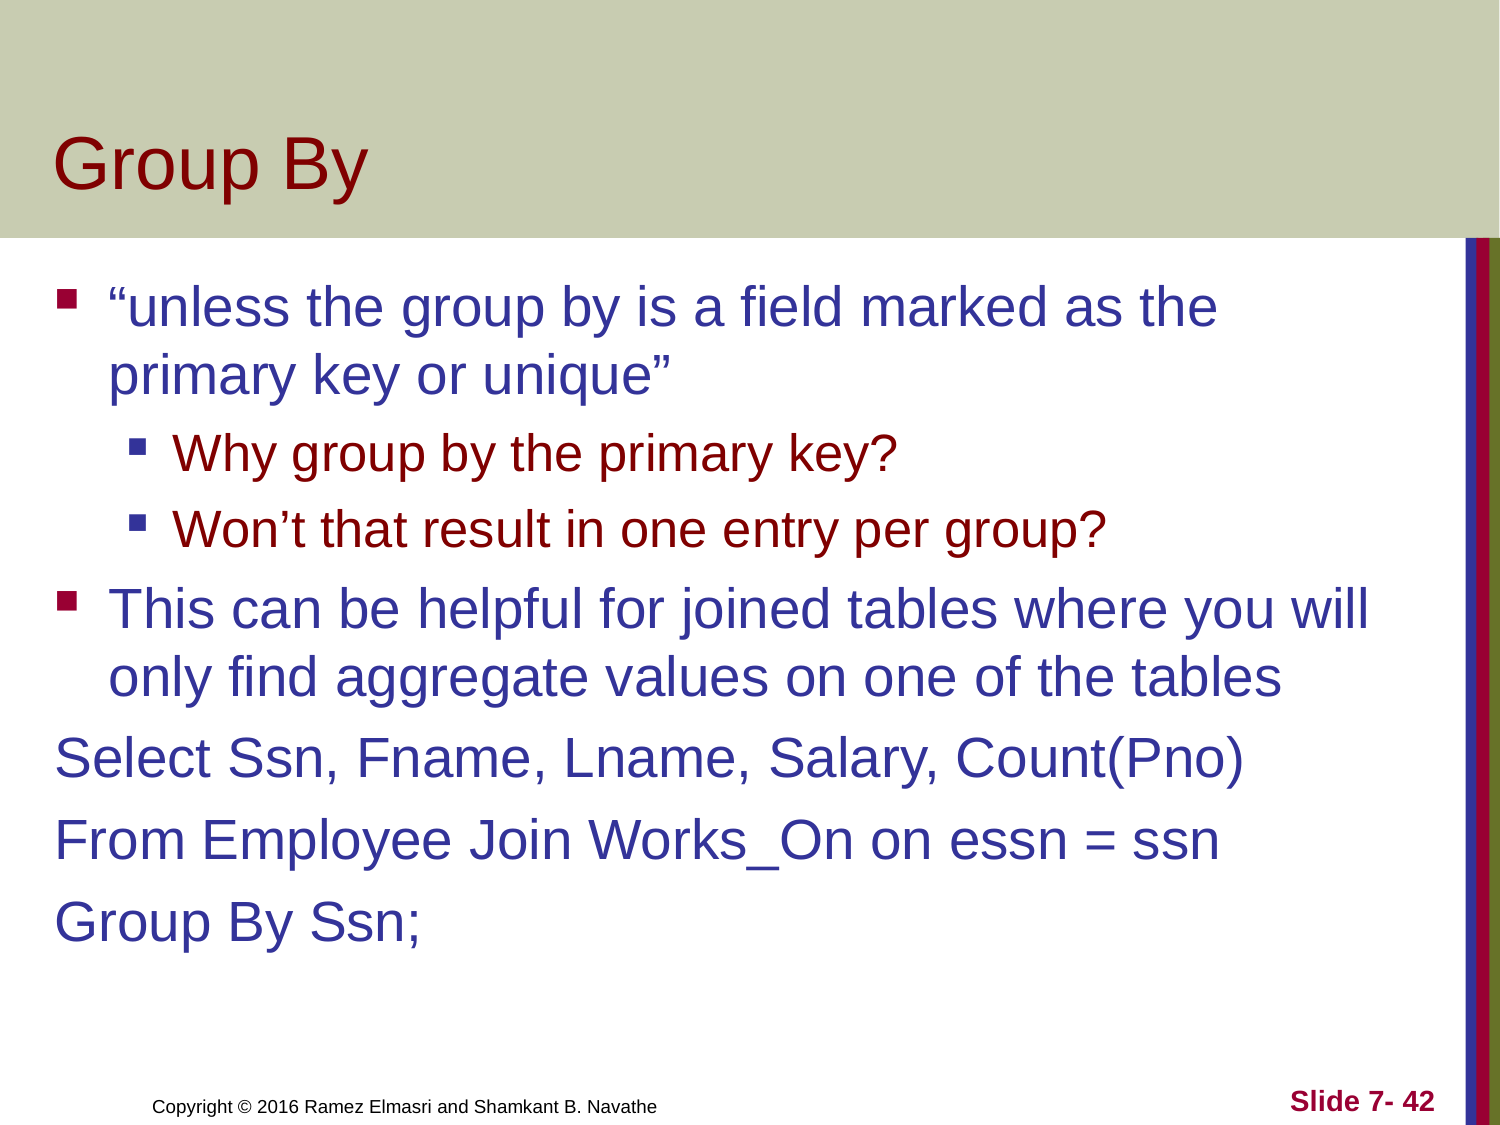

# Group By
“unless the group by is a field marked as the primary key or unique”
Why group by the primary key?
Won’t that result in one entry per group?
This can be helpful for joined tables where you will only find aggregate values on one of the tables
Select Ssn, Fname, Lname, Salary, Count(Pno)
From Employee Join Works_On on essn = ssn
Group By Ssn;
Slide 7-